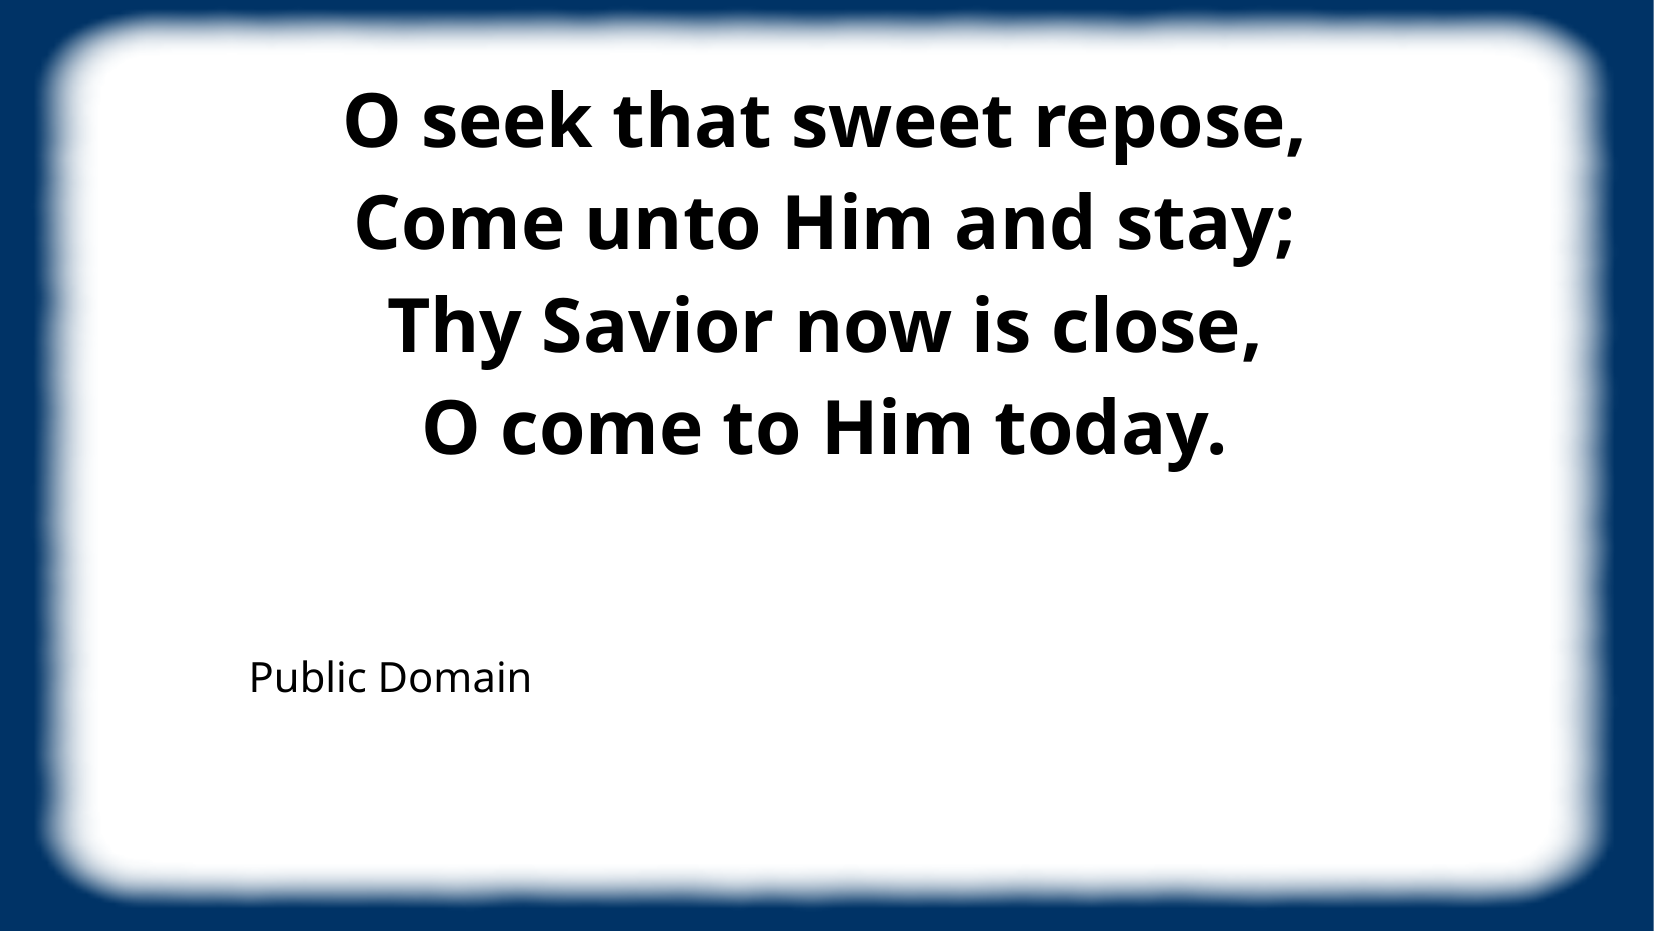

O seek that sweet repose,
Come unto Him and stay;
Thy Savior now is close,
O come to Him today.
 Public Domain